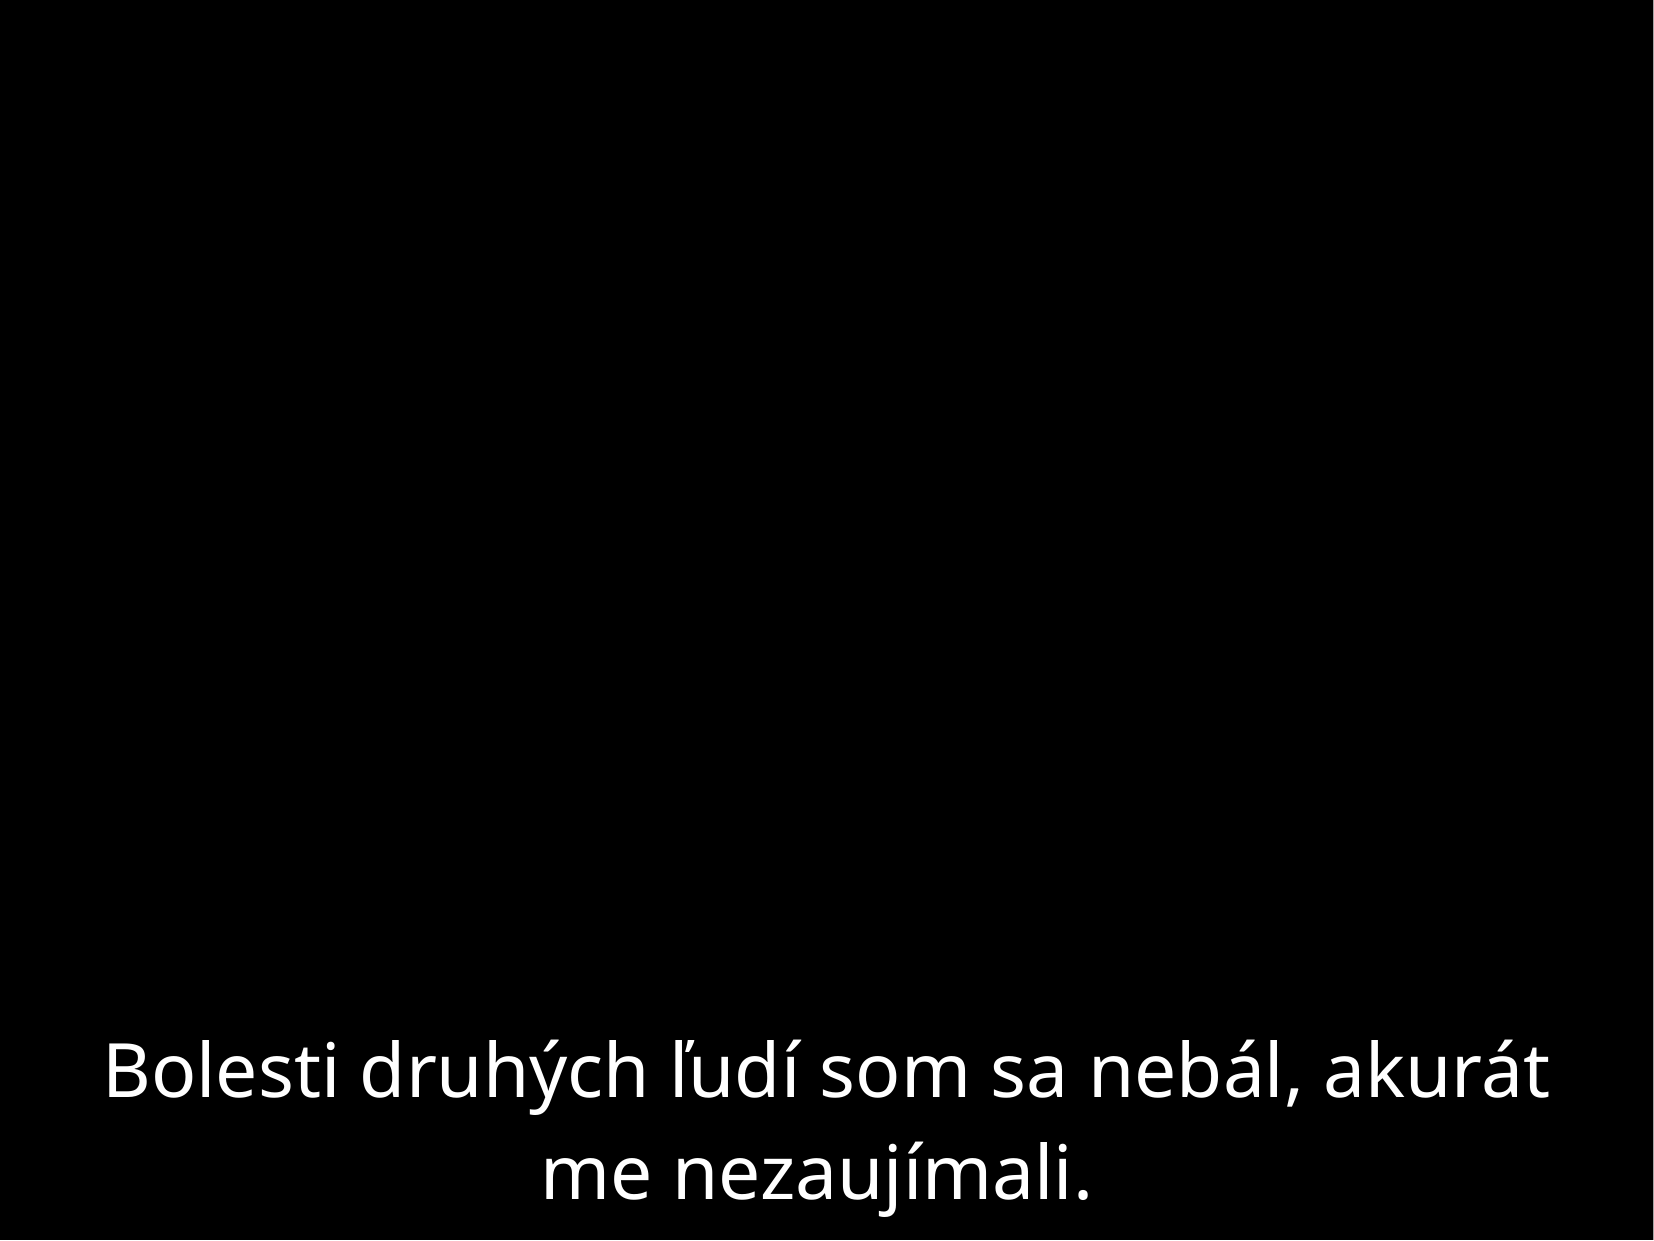

# Bolesti druhých ľudí som sa nebál, akurát me nezaujímali.